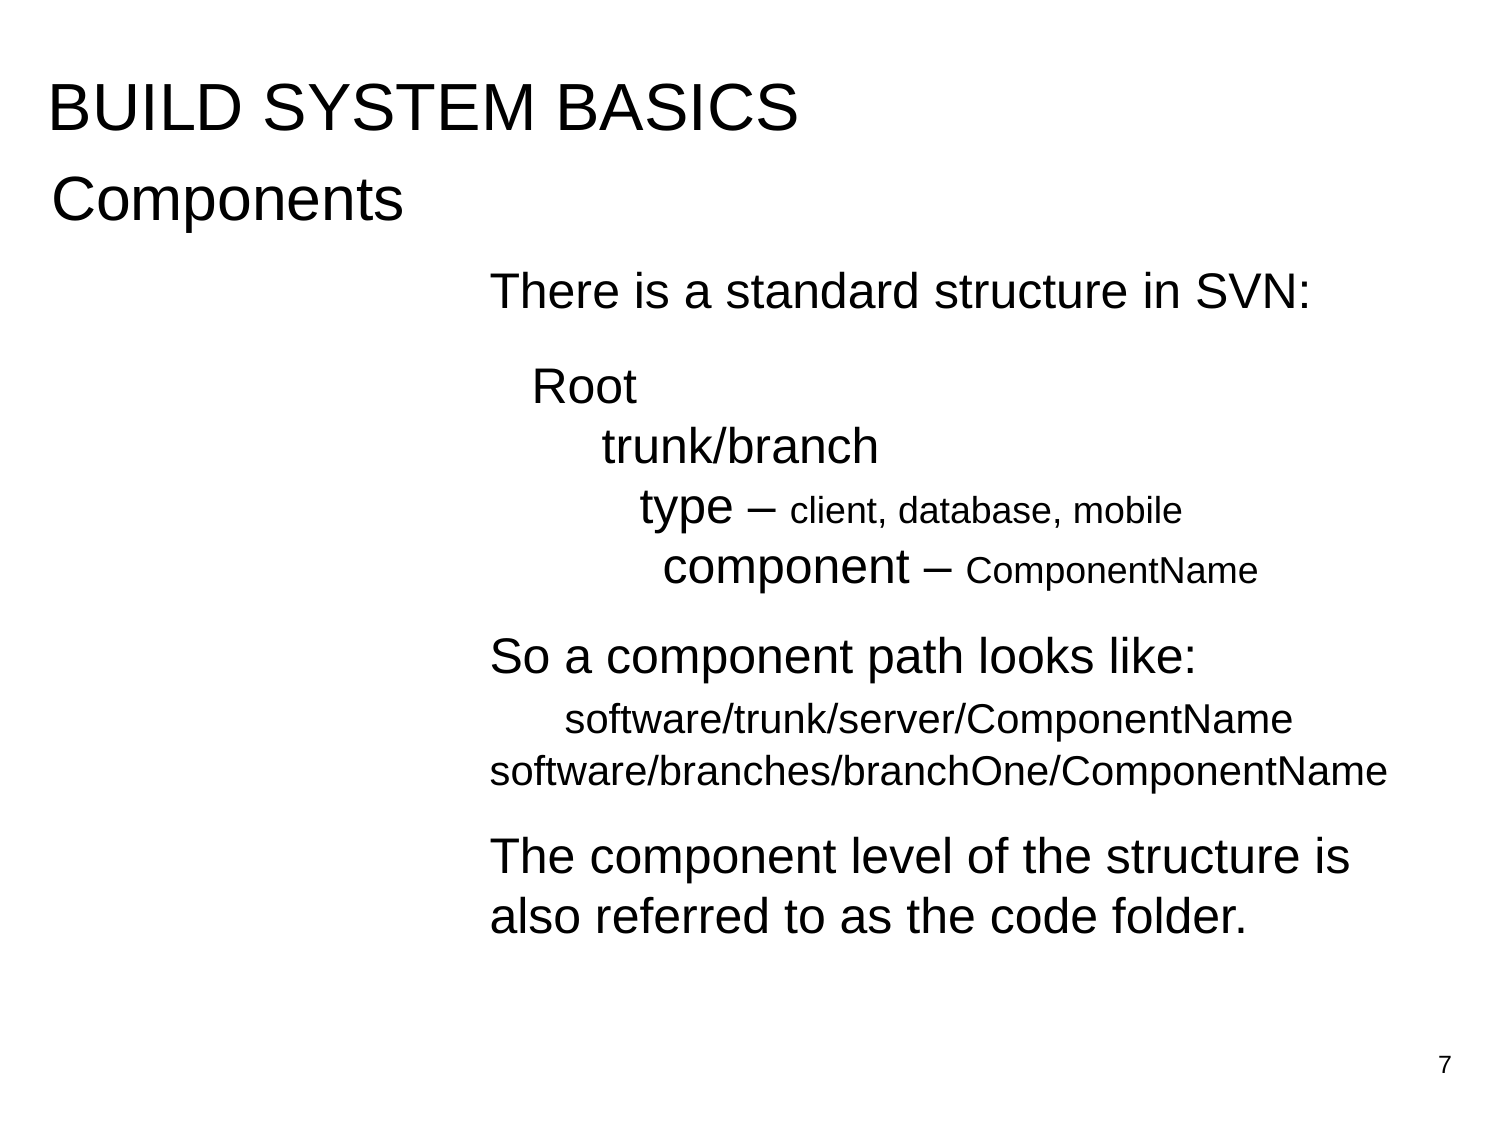

# Build system basics
Components
There is a standard structure in SVN:
 Root
 trunk/branch
	 	type – client, database, mobile
	 component – ComponentName
So a component path looks like:
	software/trunk/server/ComponentName
software/branches/branchOne/ComponentName
The component level of the structure is also referred to as the code folder.